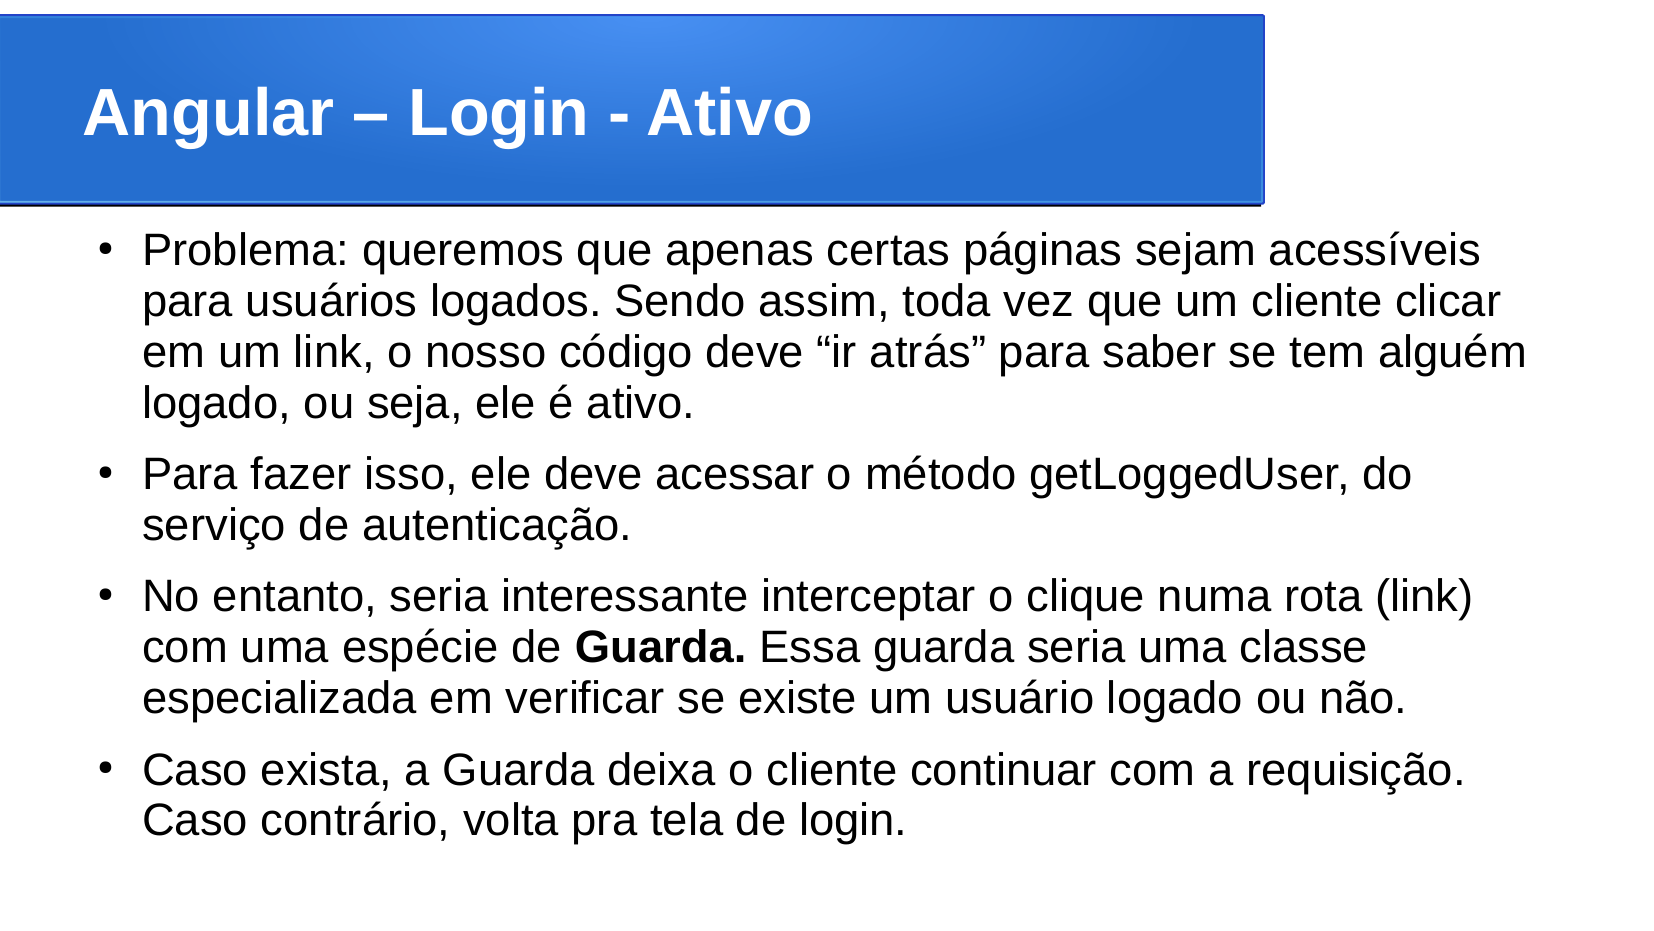

# Angular – Login - Ativo
Problema: queremos que apenas certas páginas sejam acessíveis para usuários logados. Sendo assim, toda vez que um cliente clicar em um link, o nosso código deve “ir atrás” para saber se tem alguém logado, ou seja, ele é ativo.
Para fazer isso, ele deve acessar o método getLoggedUser, do serviço de autenticação.
No entanto, seria interessante interceptar o clique numa rota (link) com uma espécie de Guarda. Essa guarda seria uma classe especializada em verificar se existe um usuário logado ou não.
Caso exista, a Guarda deixa o cliente continuar com a requisição. Caso contrário, volta pra tela de login.